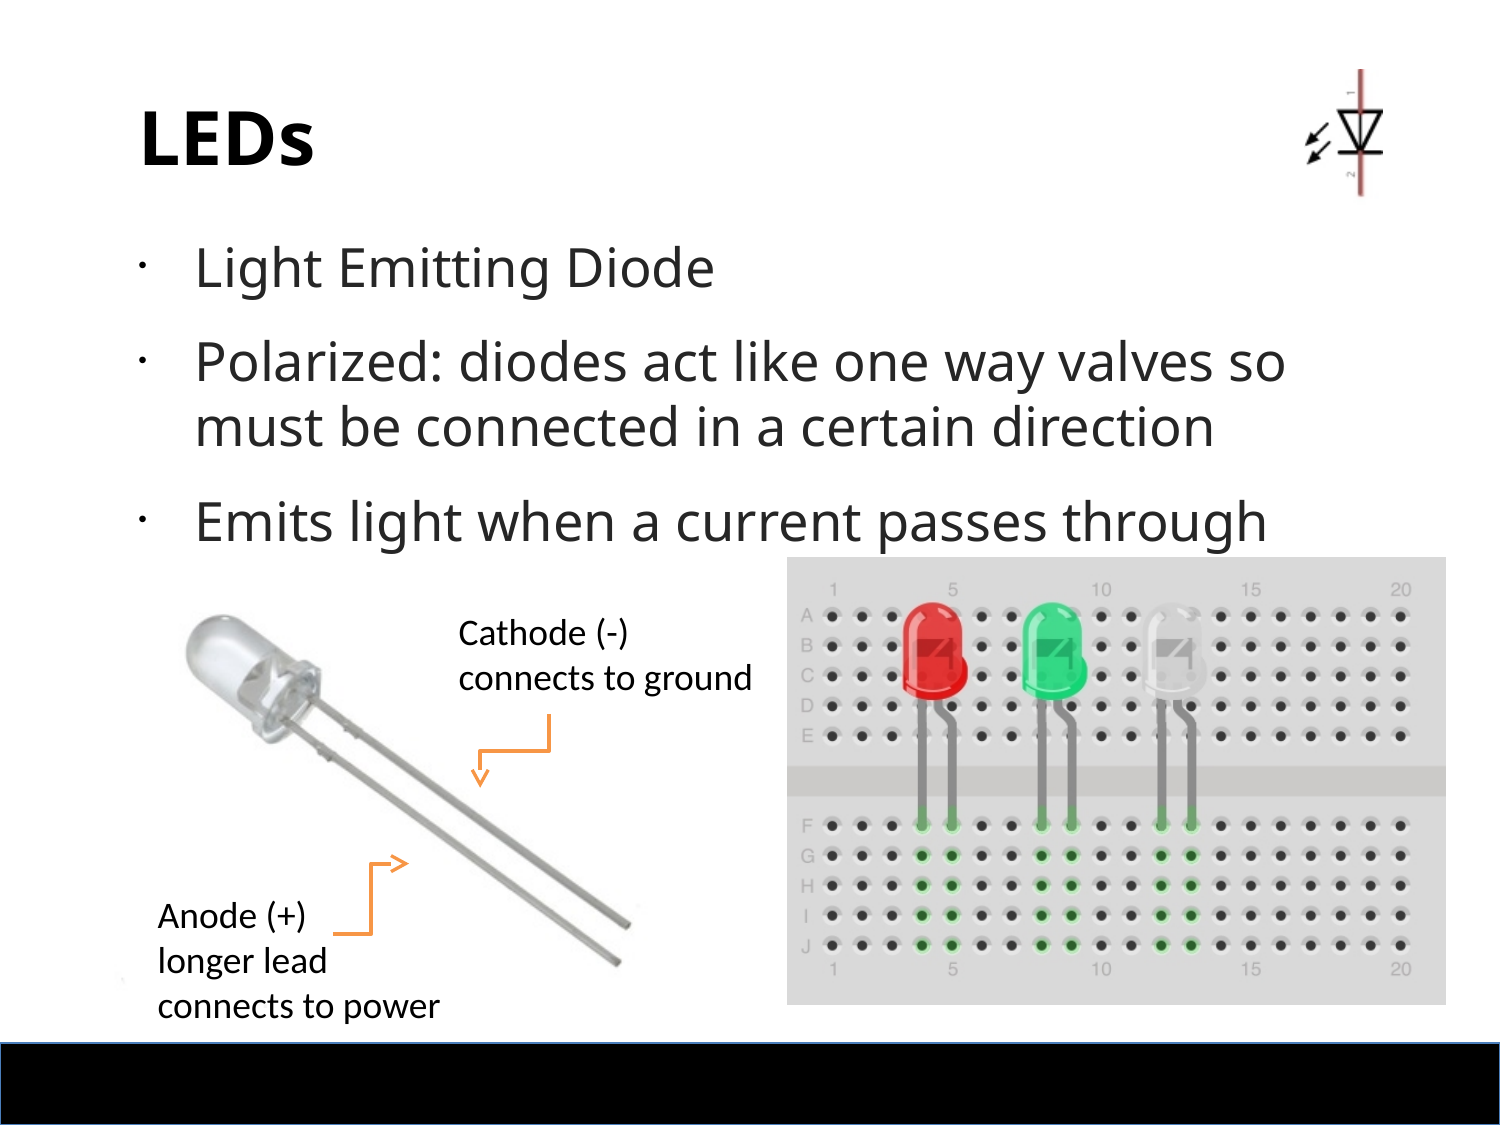

# LEDs
Light Emitting Diode
Polarized: diodes act like one way valves so must be connected in a certain direction
Emits light when a current passes through
Cathode (-)
connects to ground
Anode (+)
longer lead
connects to power